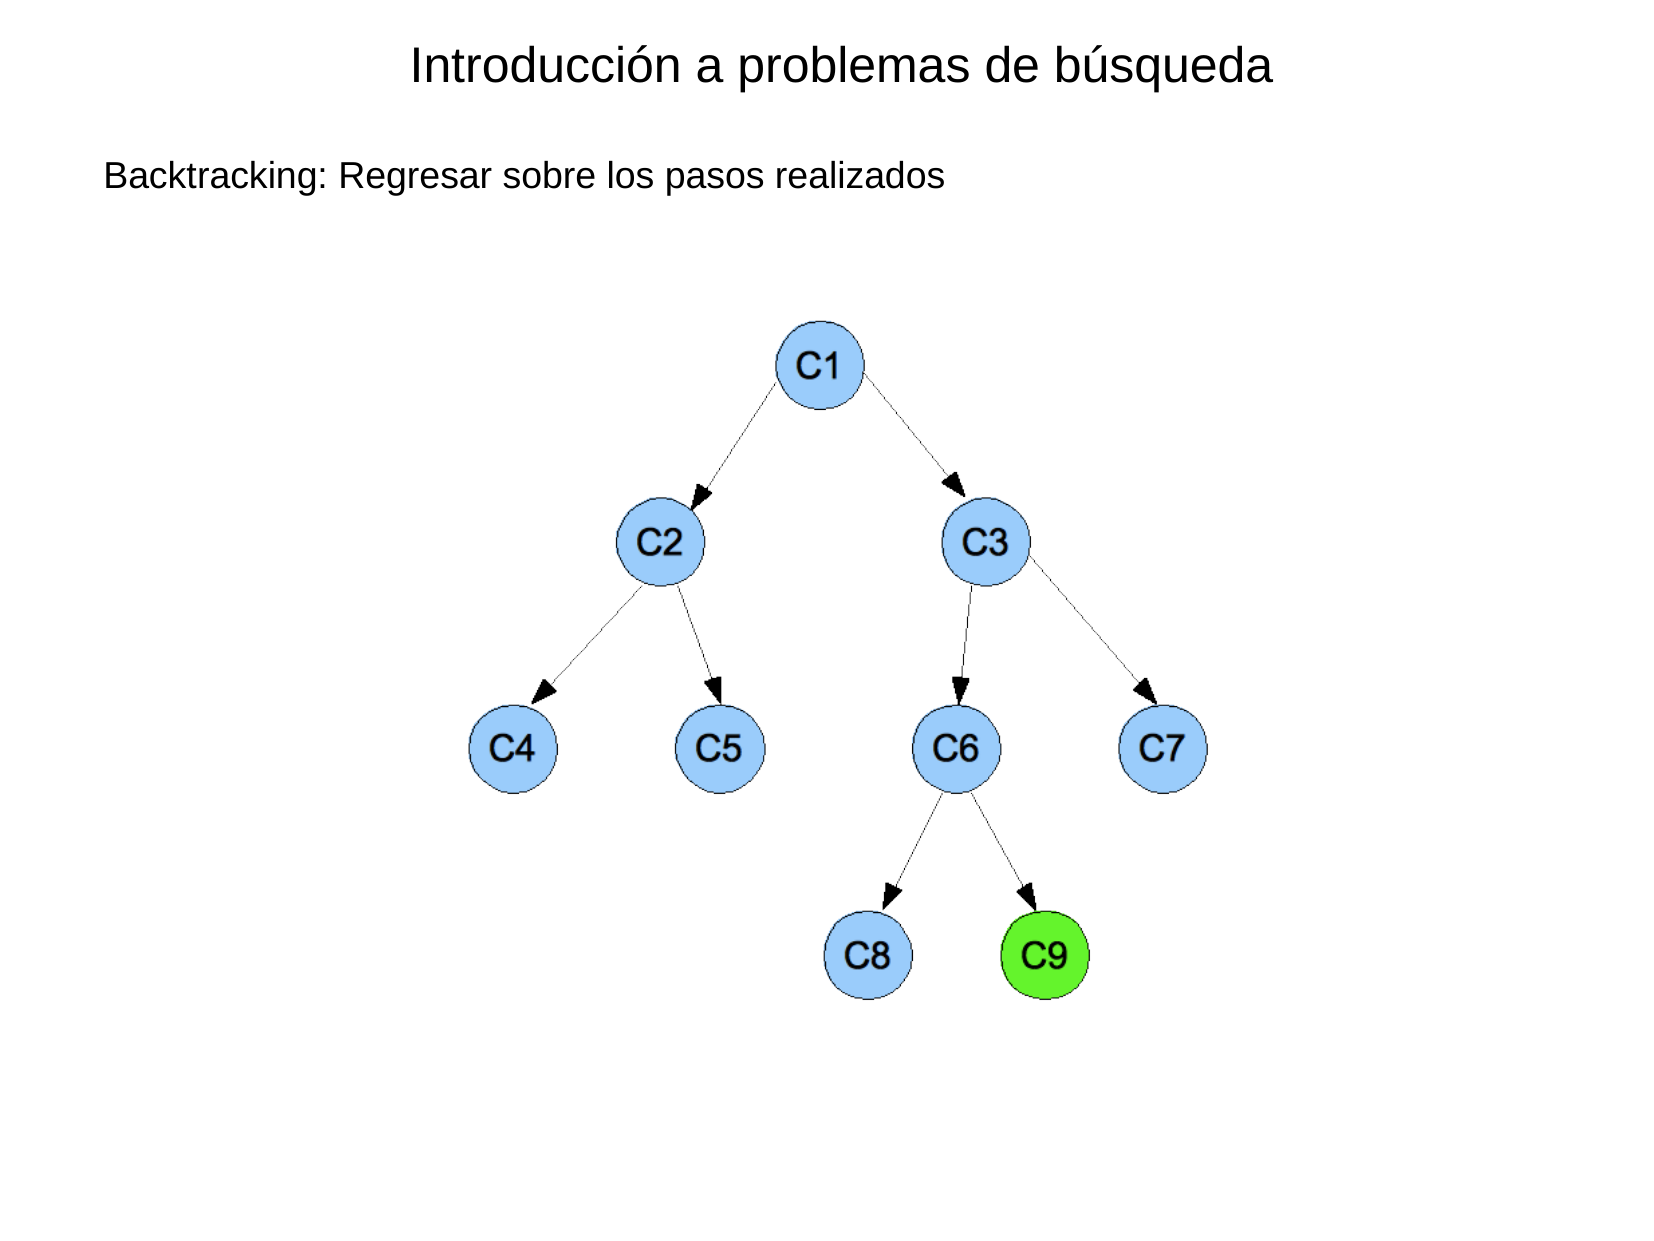

Introducción a problemas de búsqueda
Backtracking: Regresar sobre los pasos realizados